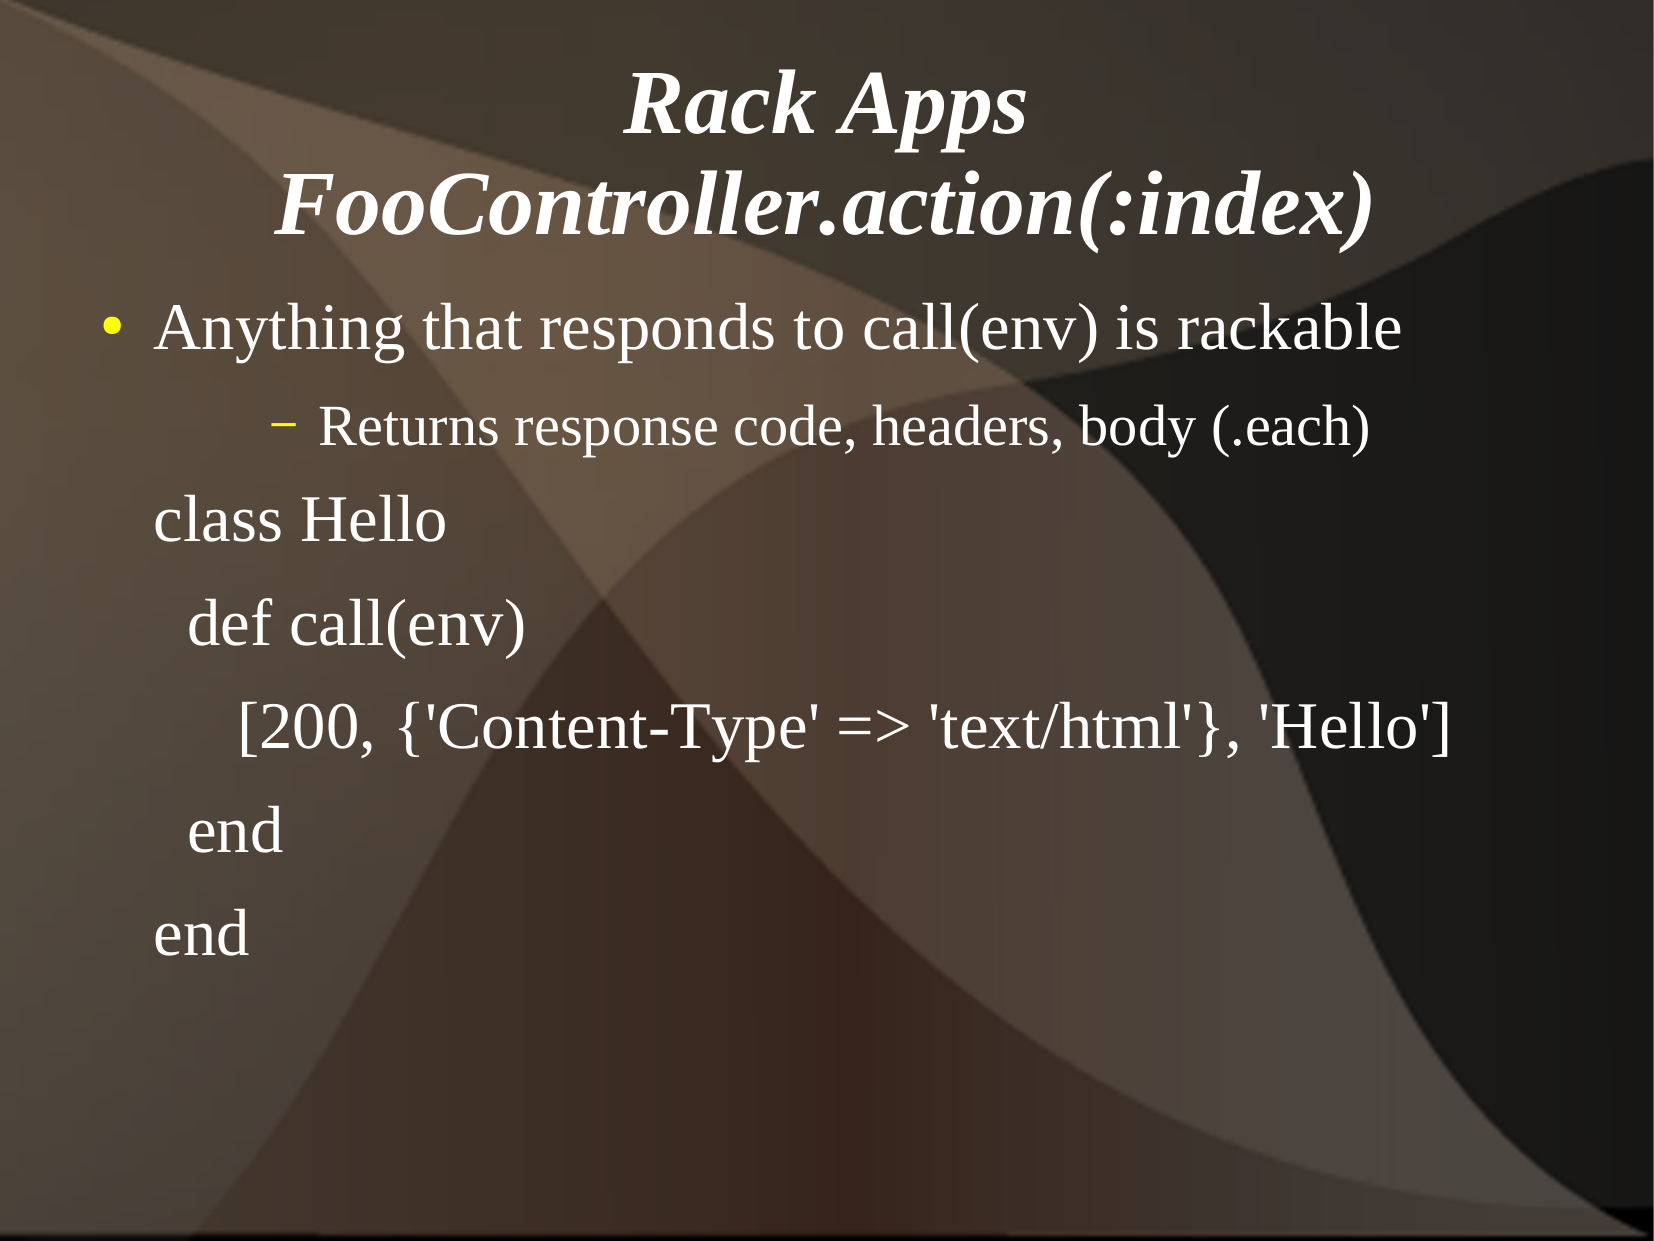

# Rack Apps FooController.action(:index)
Anything that responds to call(env) is rackable
Returns response code, headers, body (.each)
class Hello
 def call(env)
 [200, {'Content-Type' => 'text/html'}, 'Hello']
 end
end